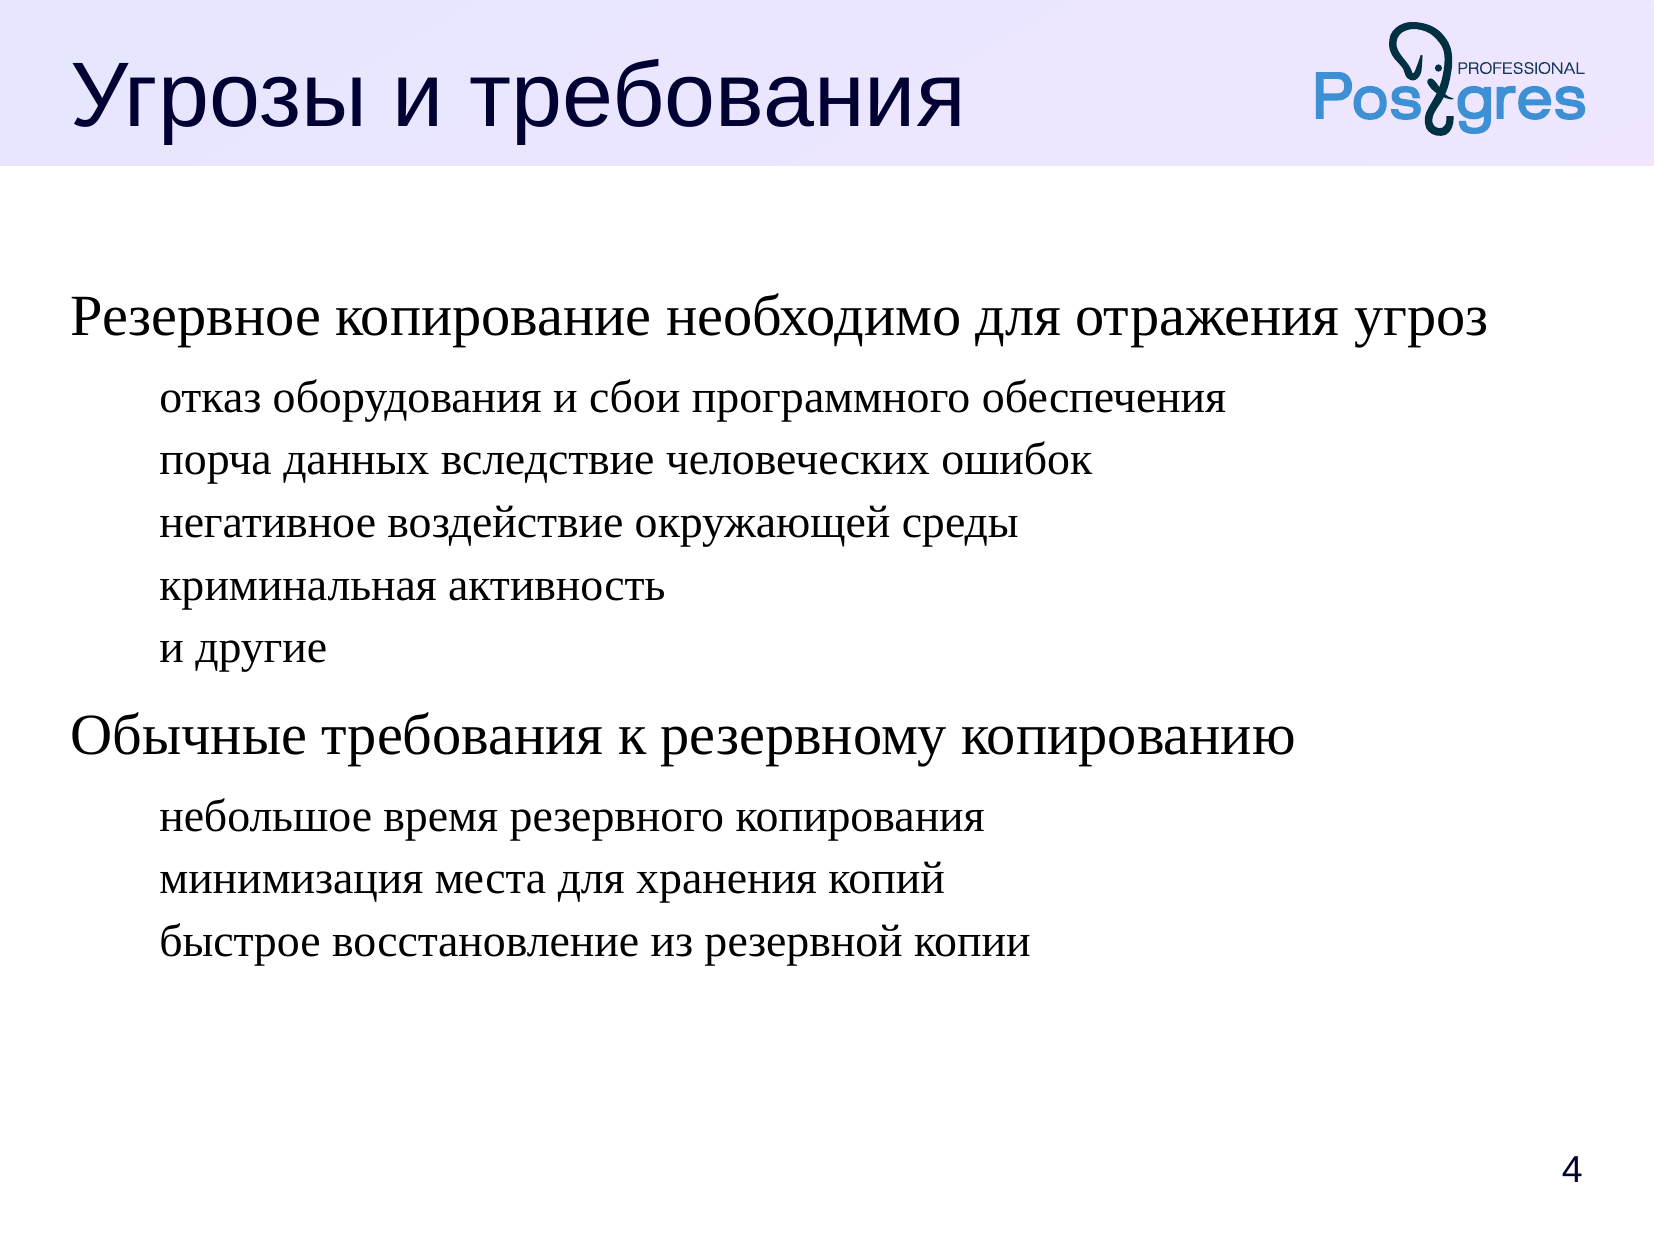

# Угрозы и требования
Резервное копирование необходимо для отражения угроз
отказ оборудования и сбои программного обеспечения
порча данных вследствие человеческих ошибок
негативное воздействие окружающей среды
криминальная активность
и другие
Обычные требования к резервному копированию
небольшое время резервного копирования
минимизация места для хранения копий
быстрое восстановление из резервной копии